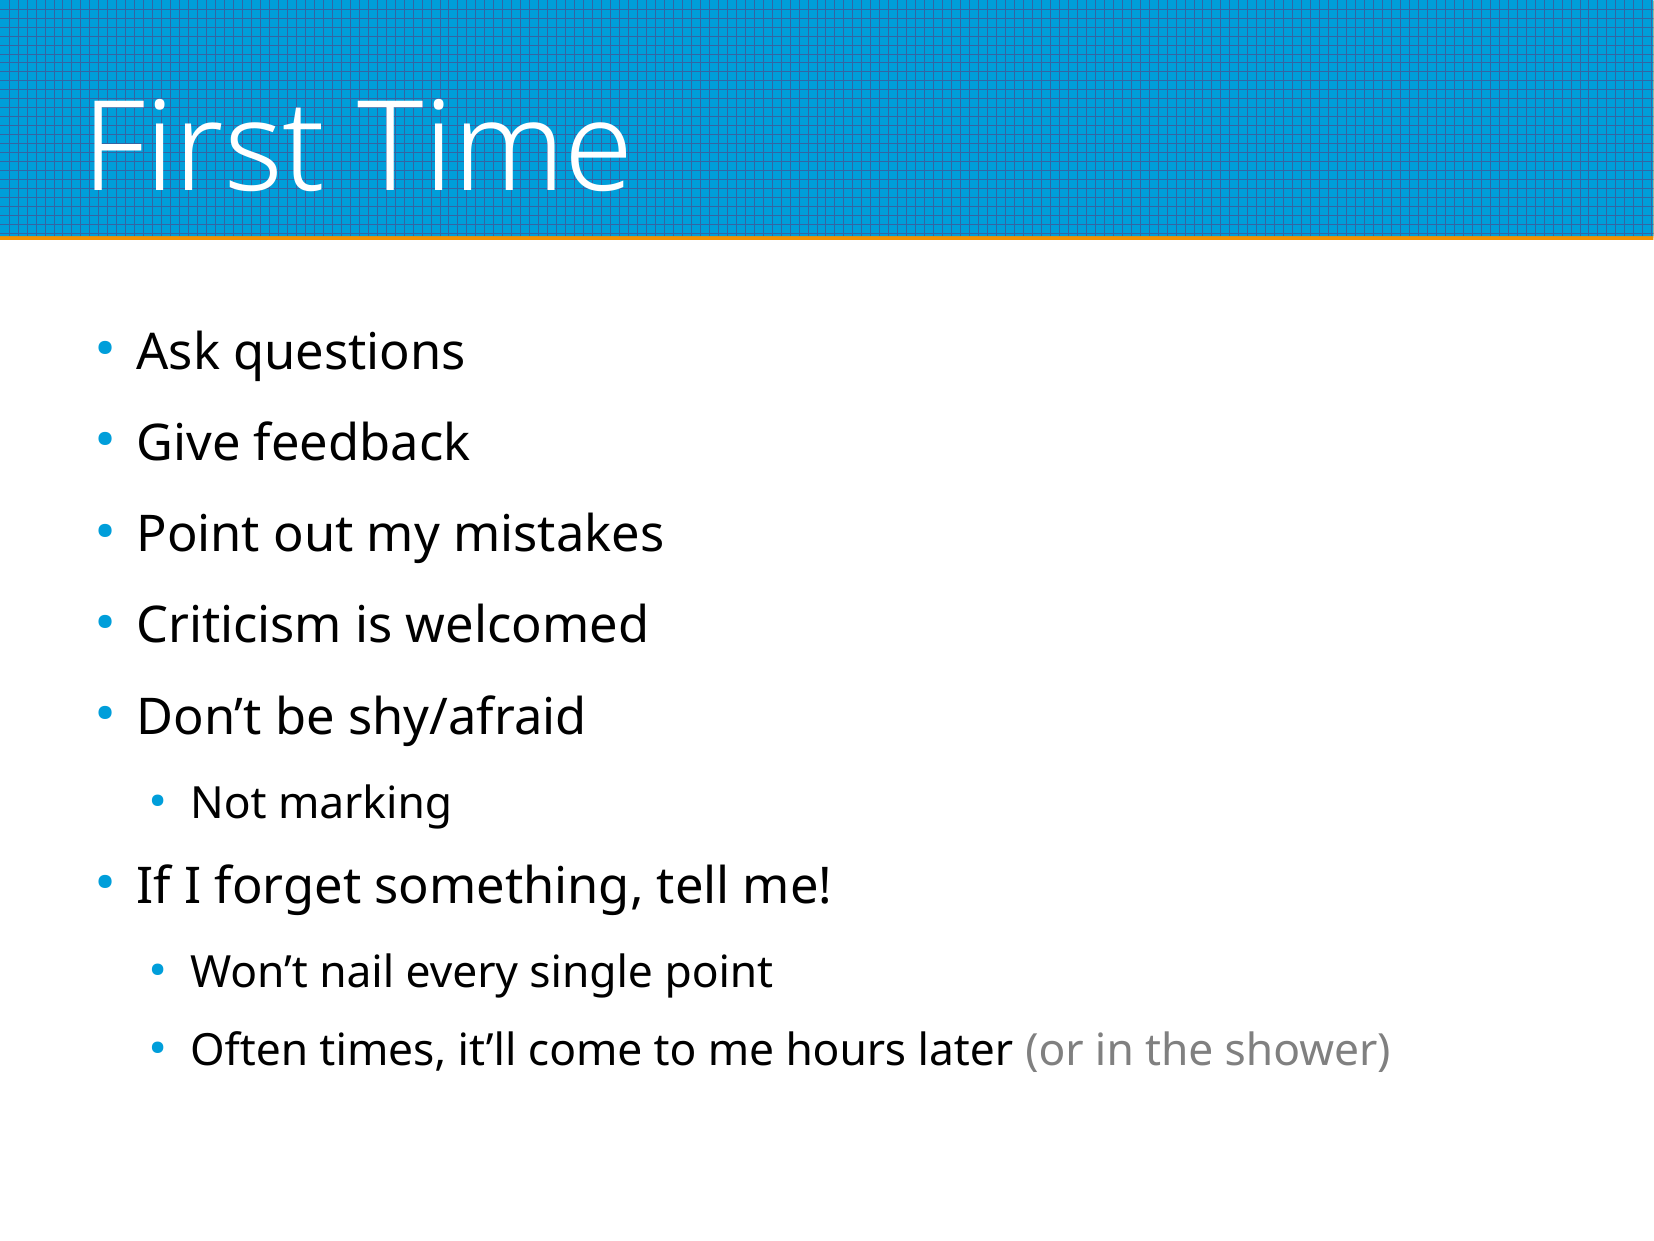

# First Time
Ask questions
Give feedback
Point out my mistakes
Criticism is welcomed
Don’t be shy/afraid
Not marking
If I forget something, tell me!
Won’t nail every single point
Often times, it’ll come to me hours later (or in the shower)